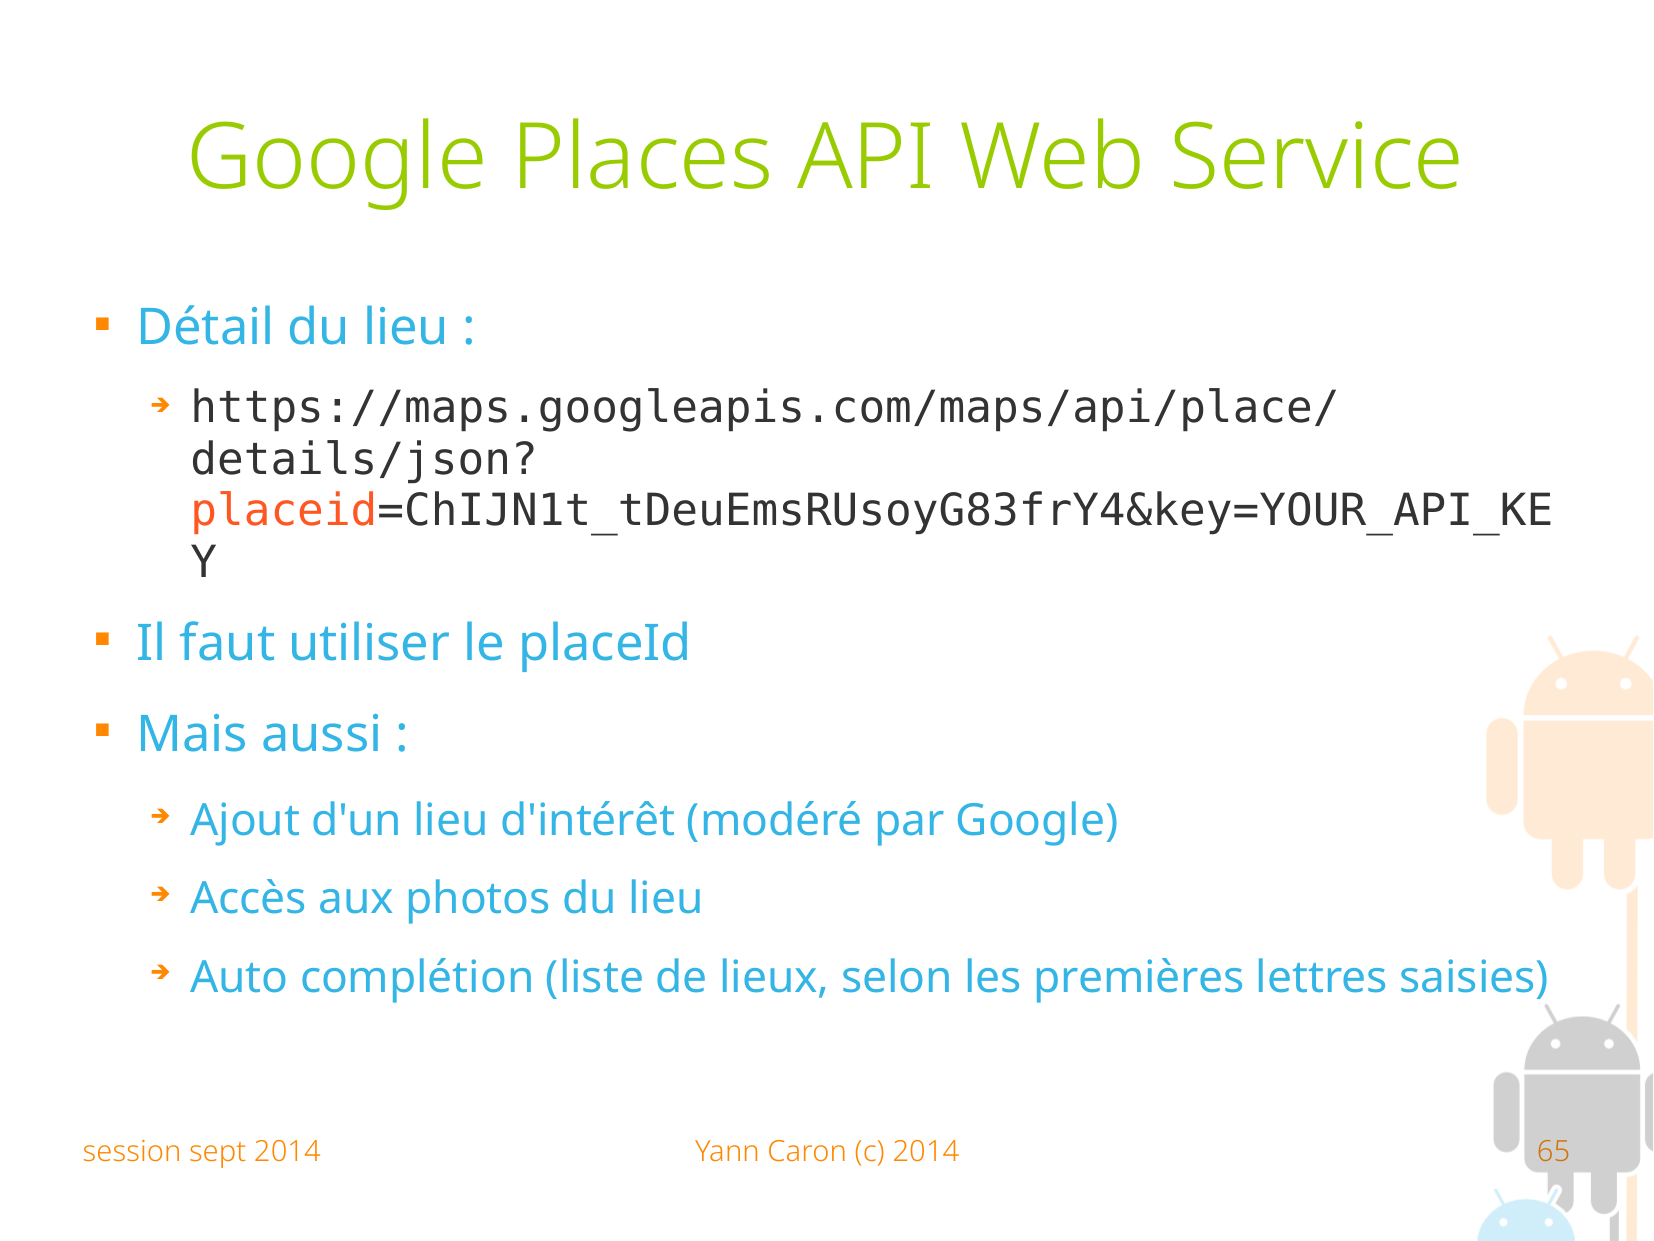

# Google Places API Web Service
Détail du lieu :
https://maps.googleapis.com/maps/api/place/details/json?placeid=ChIJN1t_tDeuEmsRUsoyG83frY4&key=YOUR_API_KEY
Il faut utiliser le placeId
Mais aussi :
Ajout d'un lieu d'intérêt (modéré par Google)
Accès aux photos du lieu
Auto complétion (liste de lieux, selon les premières lettres saisies)
session sept 2014
Yann Caron (c) 2014
65